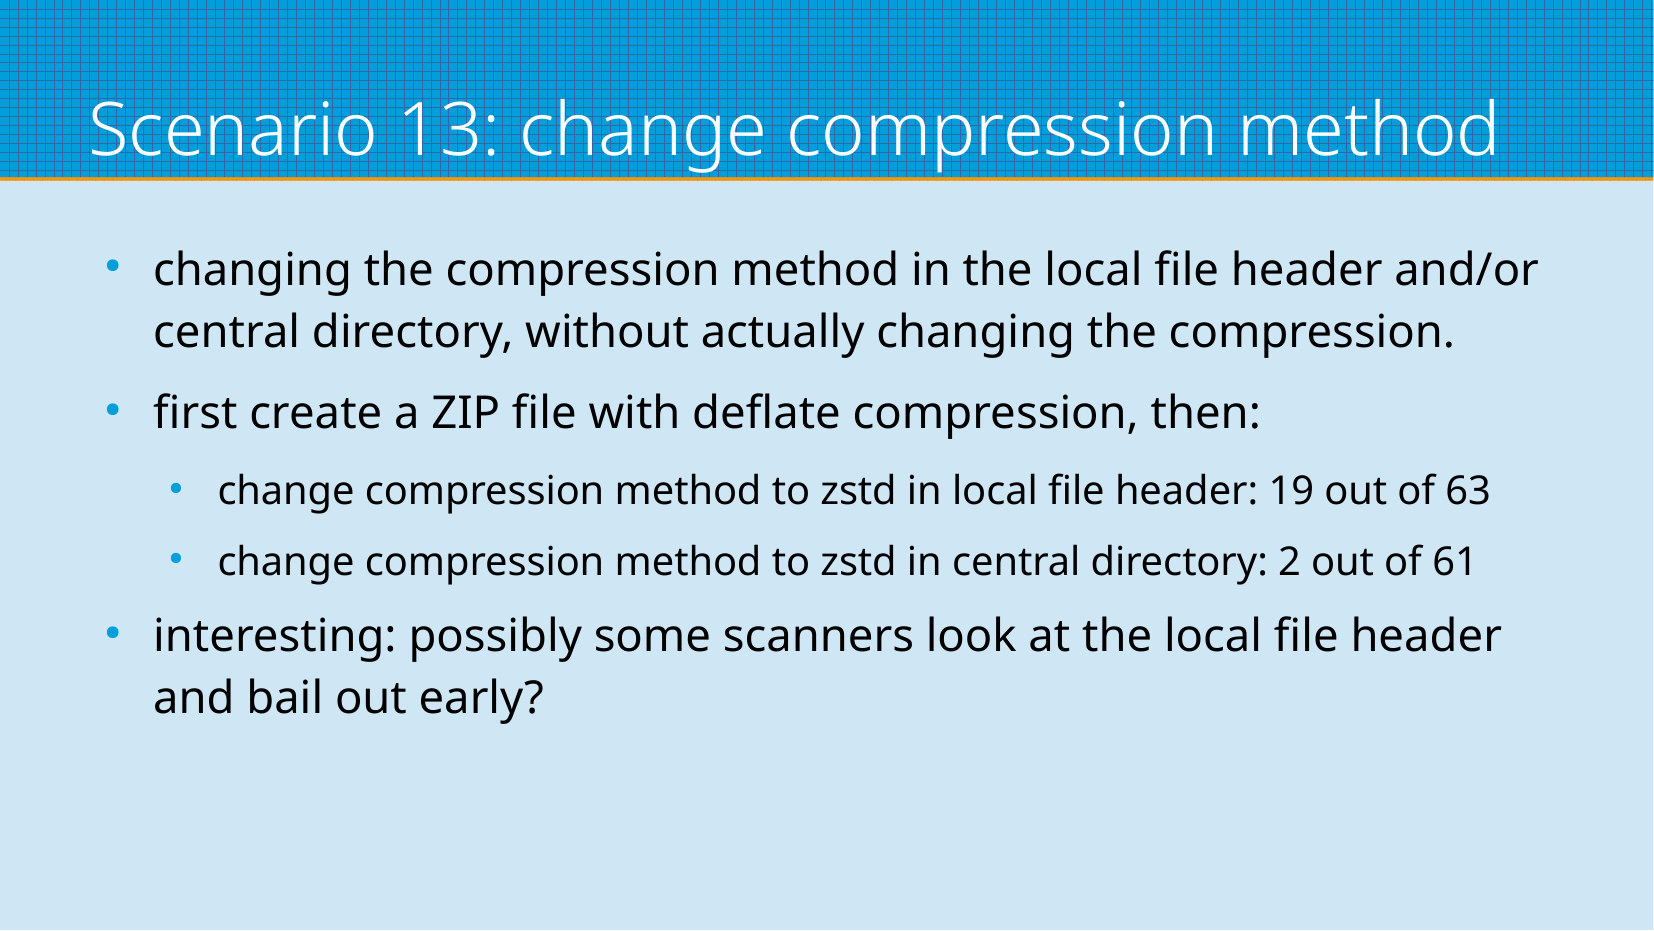

# Scenario 13: change compression method
changing the compression method in the local file header and/or central directory, without actually changing the compression.
first create a ZIP file with deflate compression, then:
change compression method to zstd in local file header: 19 out of 63
change compression method to zstd in central directory: 2 out of 61
interesting: possibly some scanners look at the local file header and bail out early?